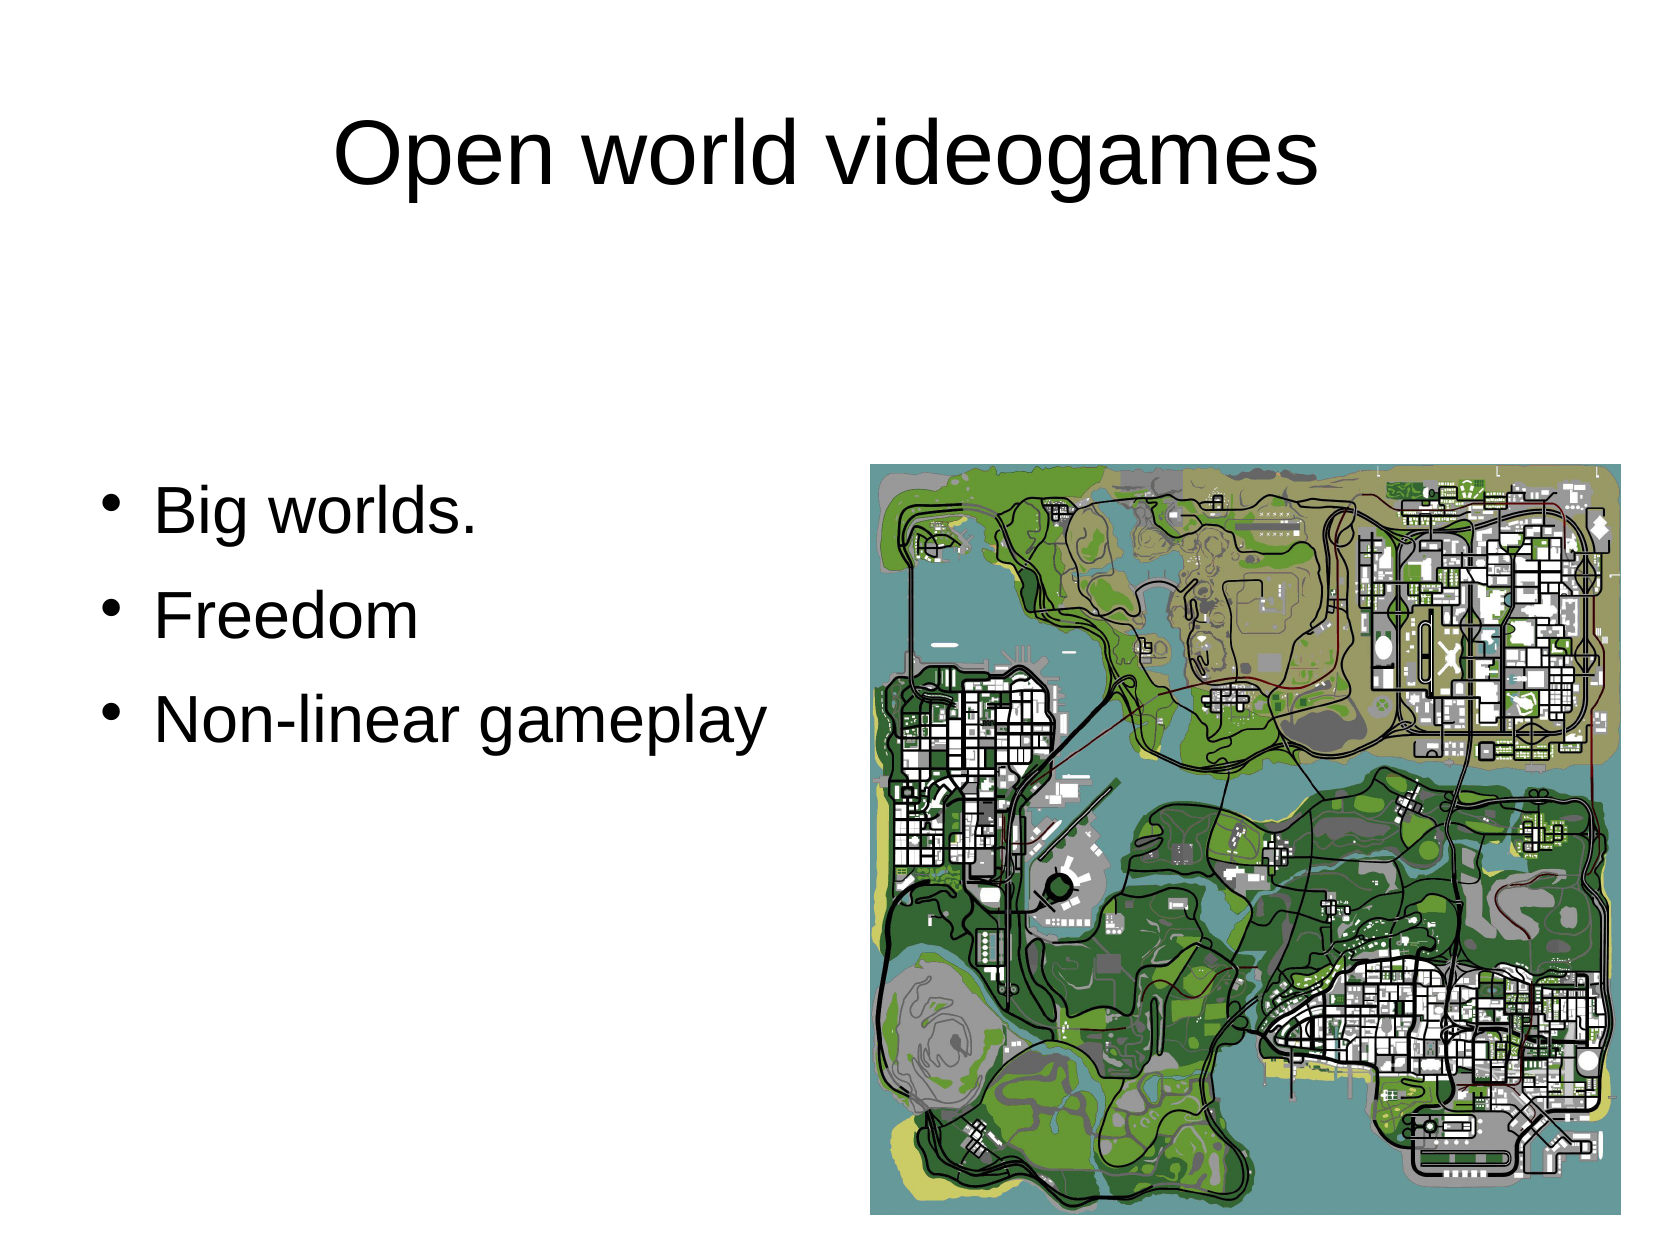

# Open world videogames
Big worlds.
Freedom
Non-linear gameplay